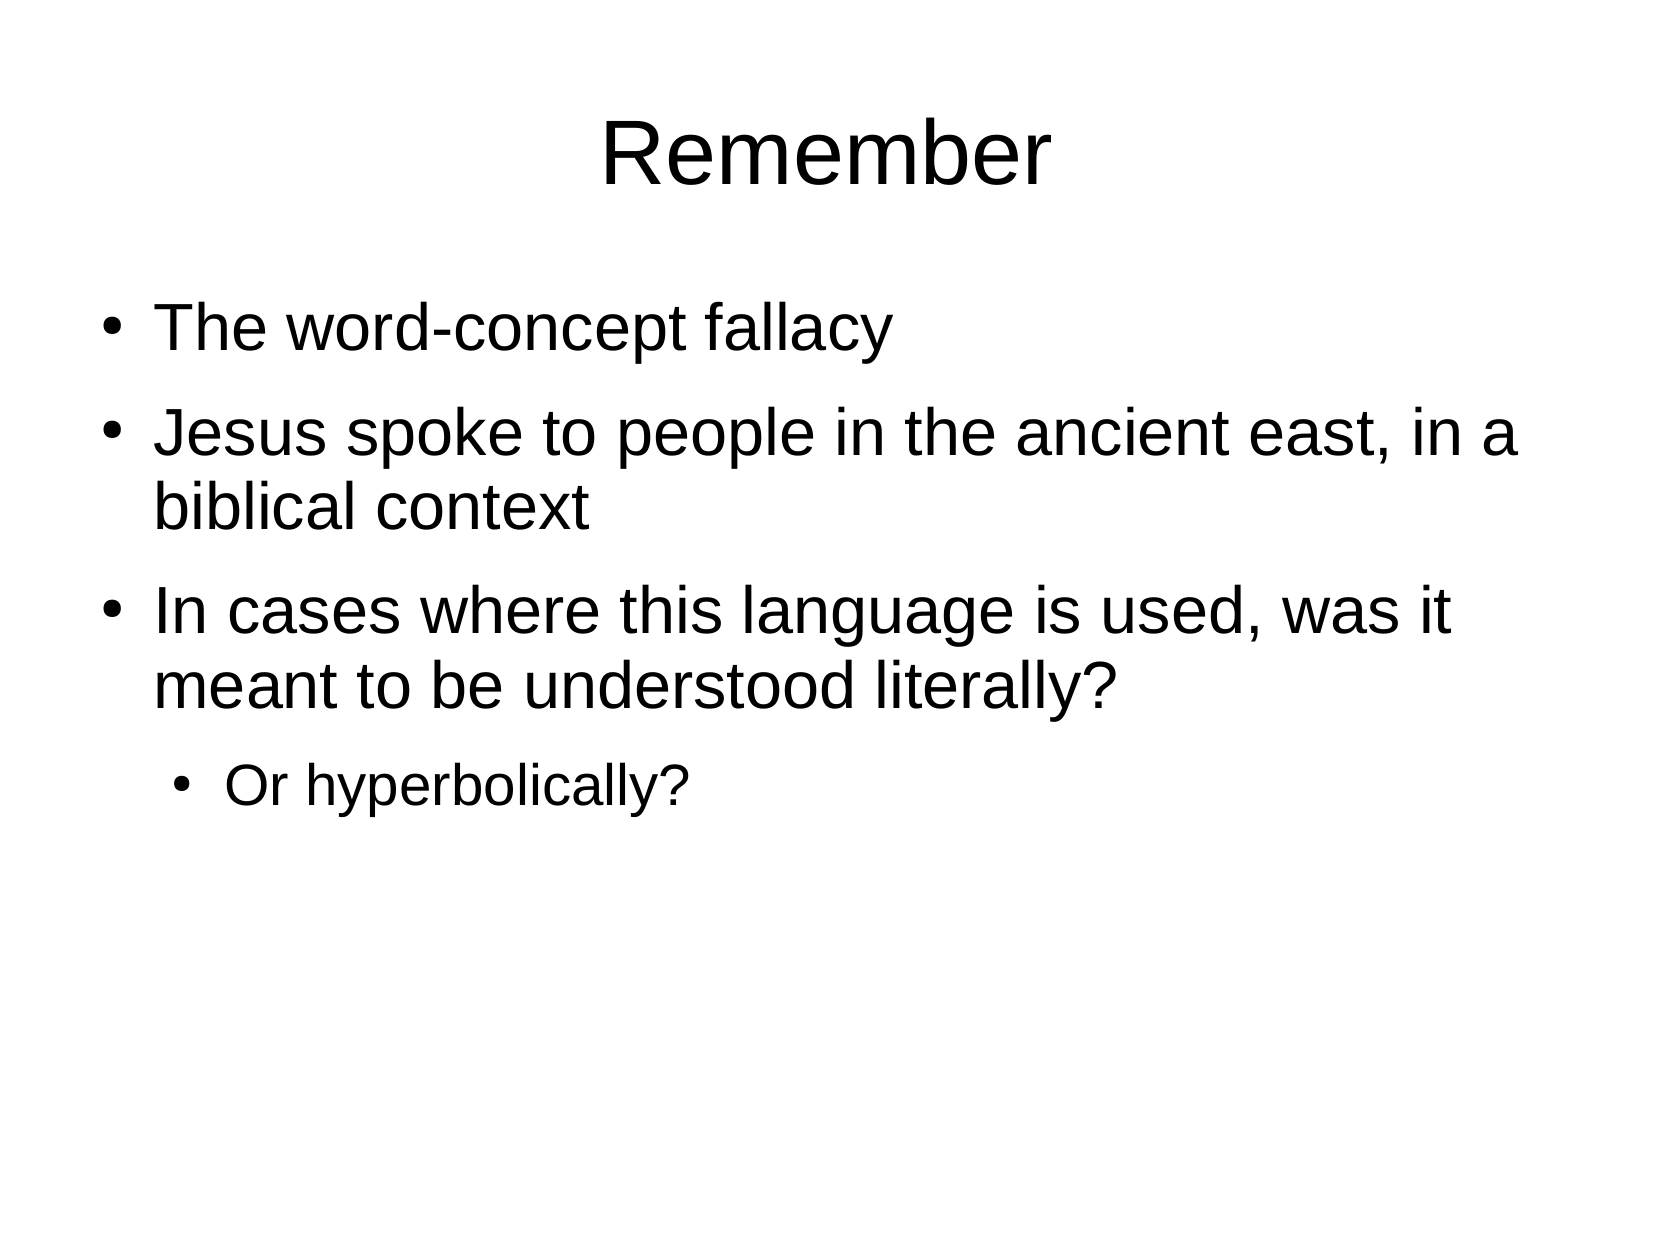

# Remember
The word-concept fallacy
Jesus spoke to people in the ancient east, in a biblical context
In cases where this language is used, was it meant to be understood literally?
Or hyperbolically?